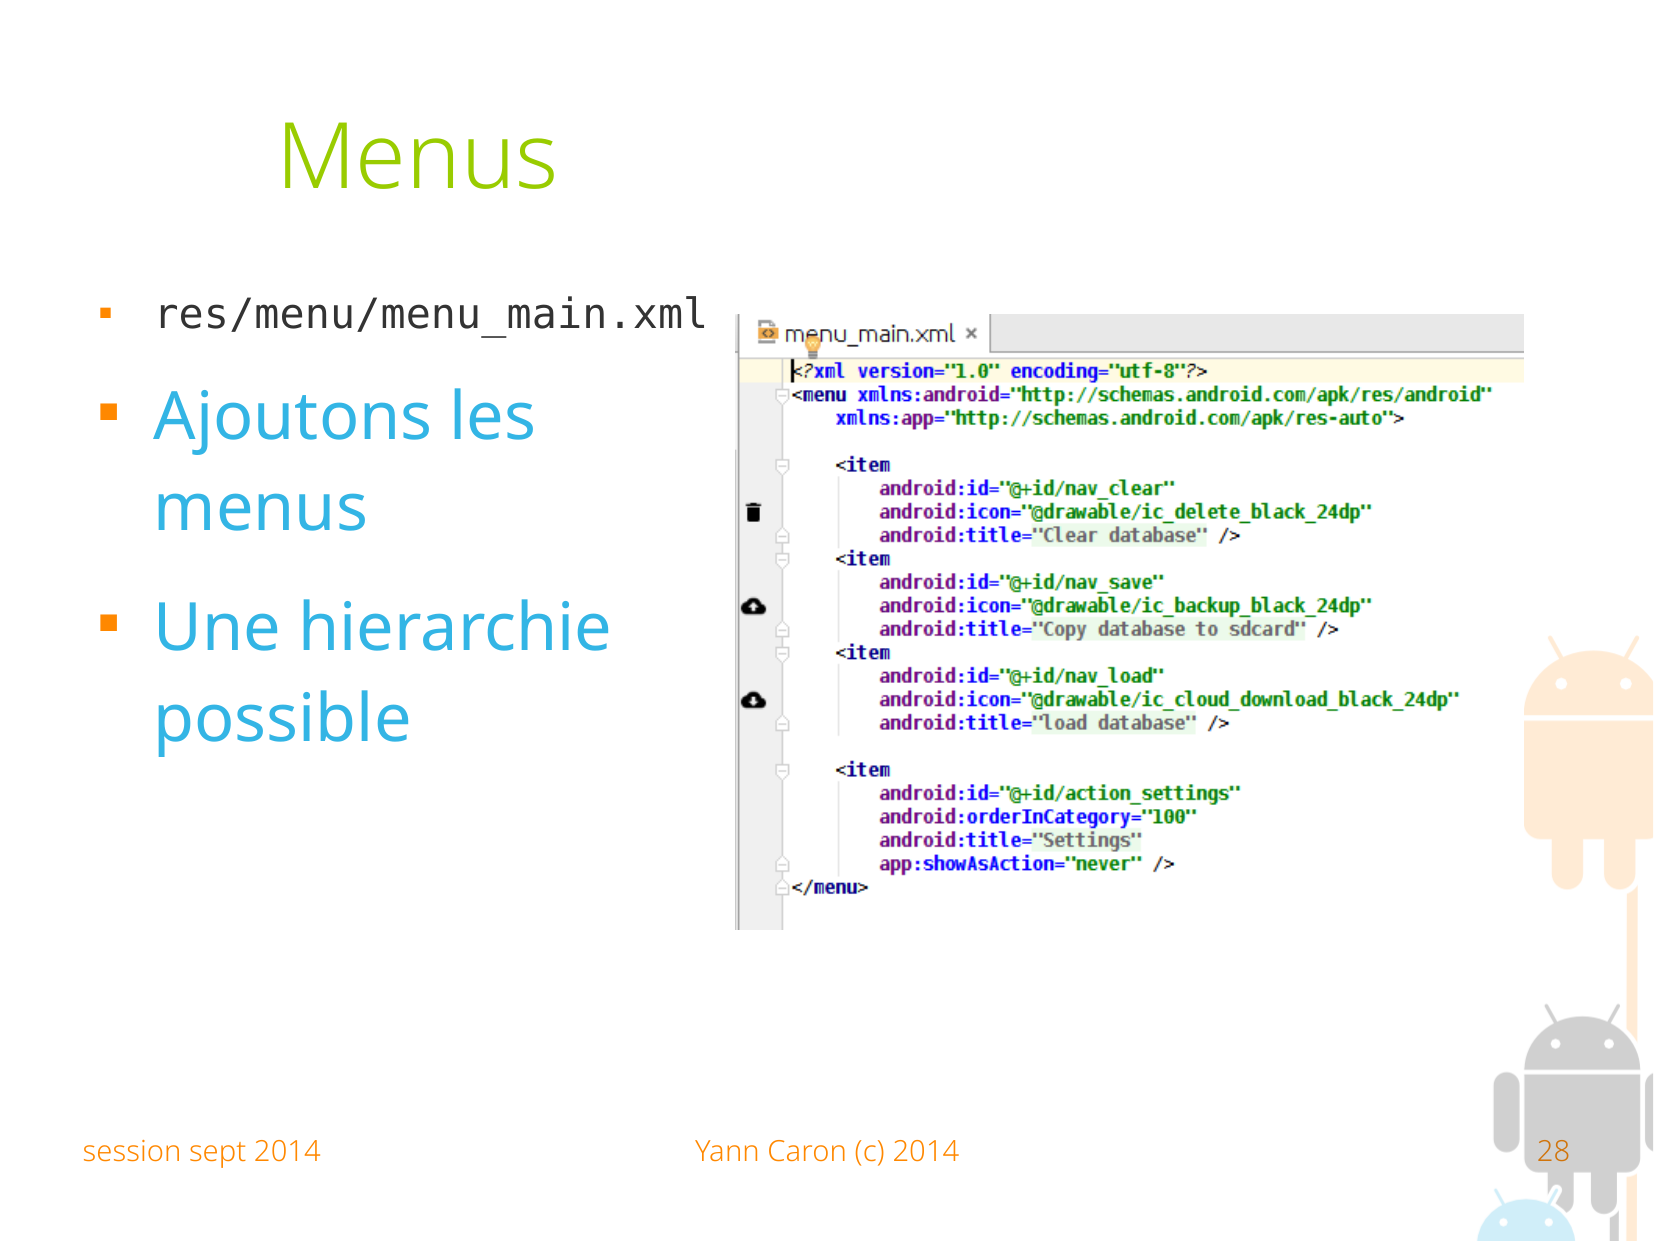

# Menus
res/menu/menu_main.xml
Ajoutons les menus
Une hierarchie possible
session sept 2014
Yann Caron (c) 2014
28